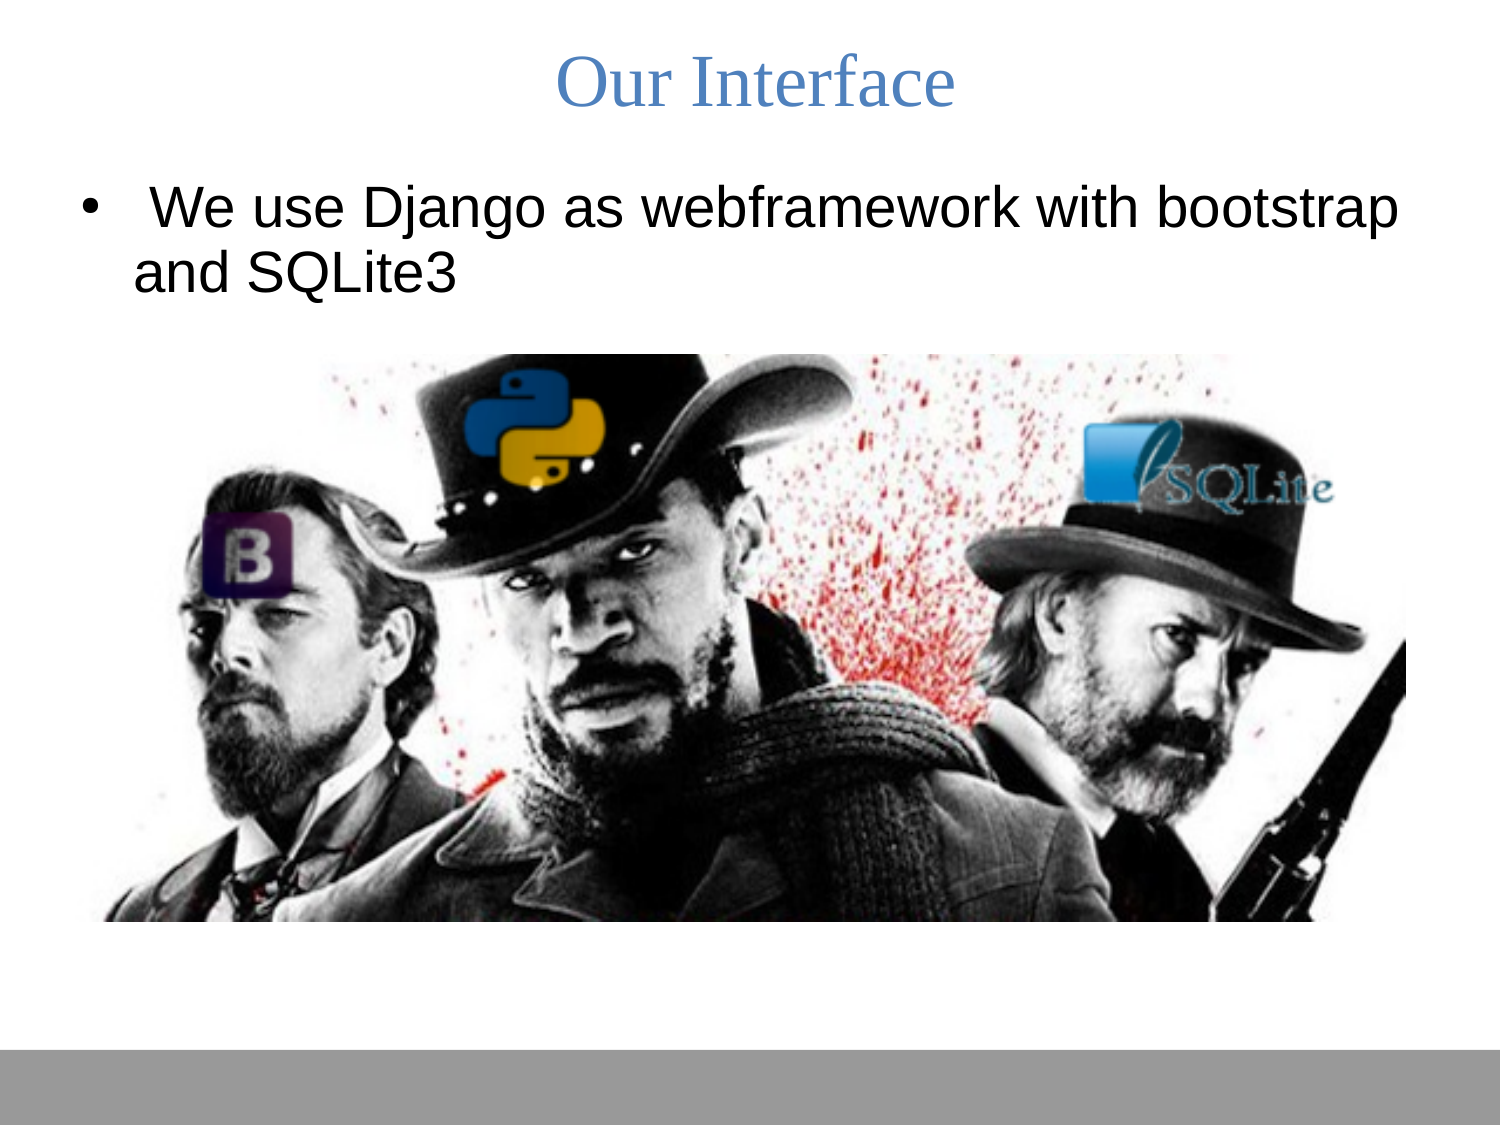

# Our Interface
 We use Django as webframework with bootstrap and SQLite3